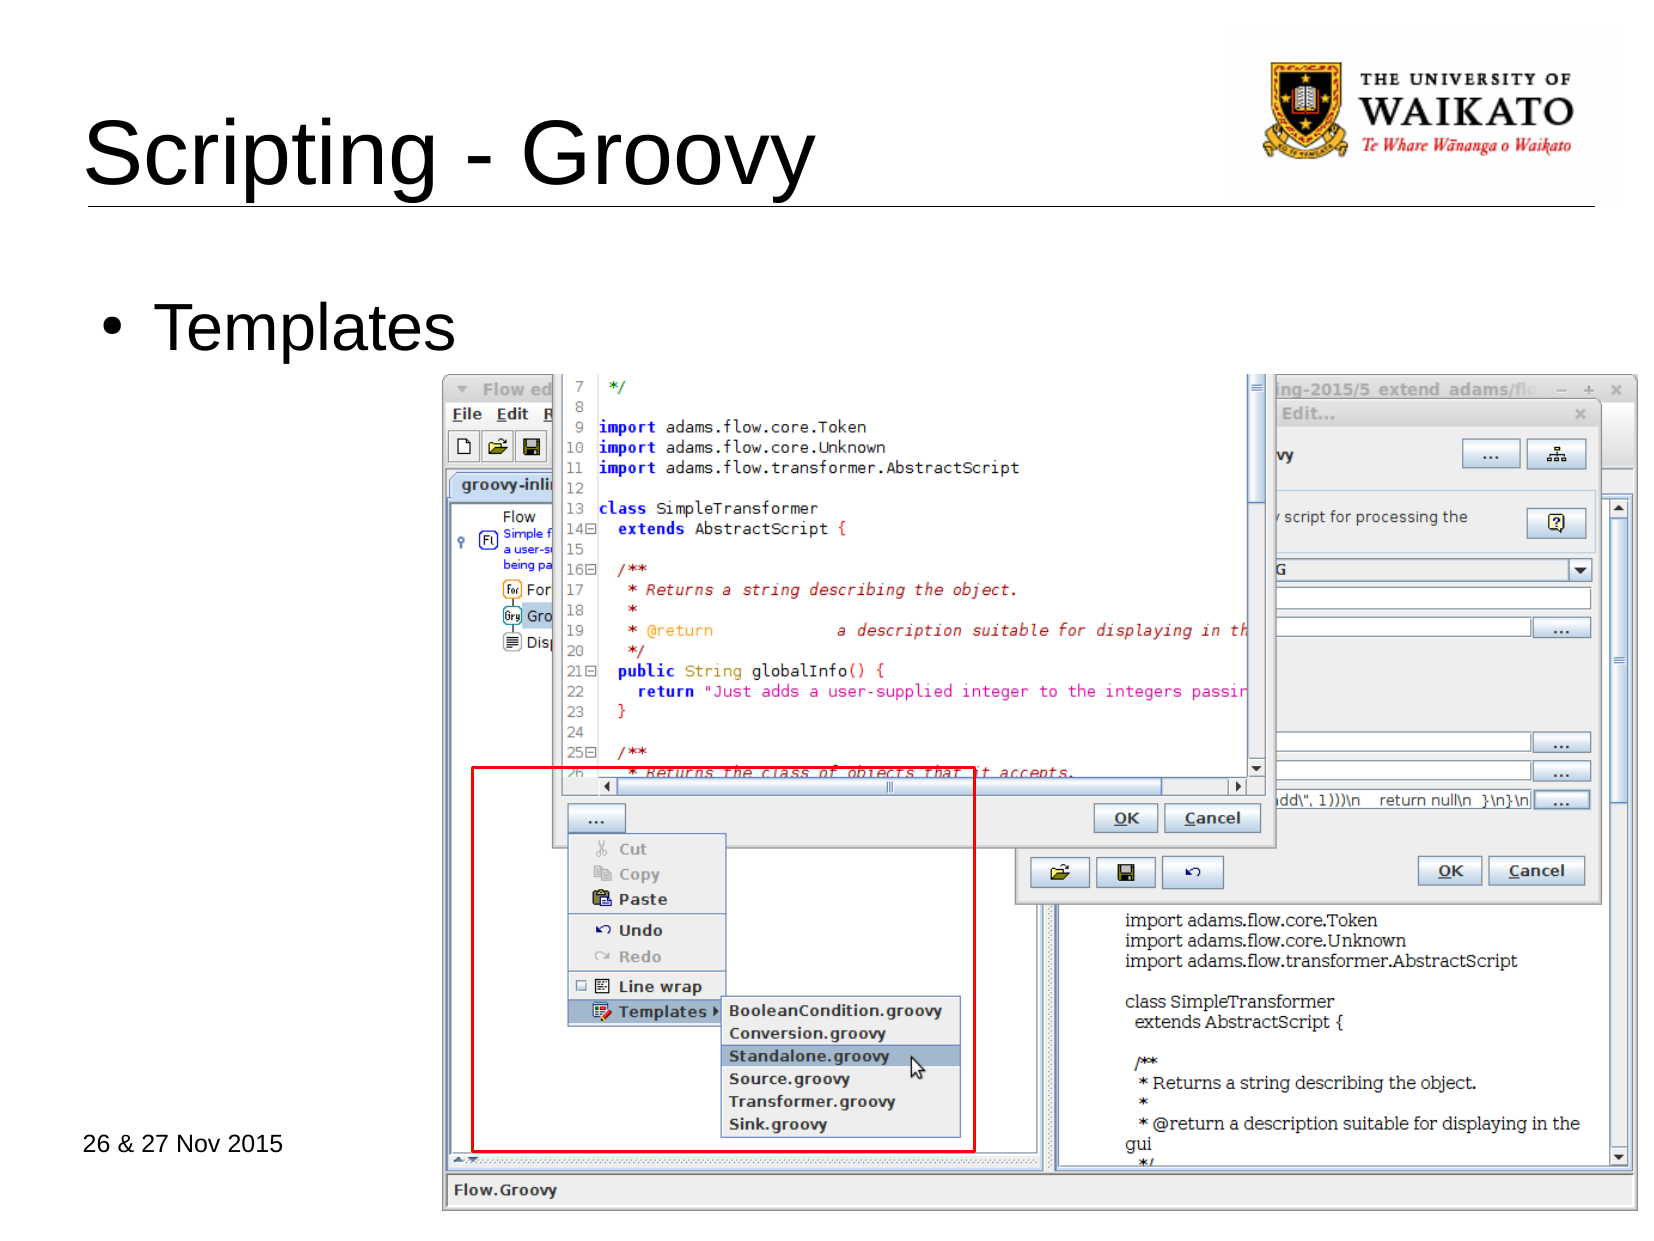

# Scripting - Groovy
Templates
26 & 27 Nov 2015
Peter Reutemann
11